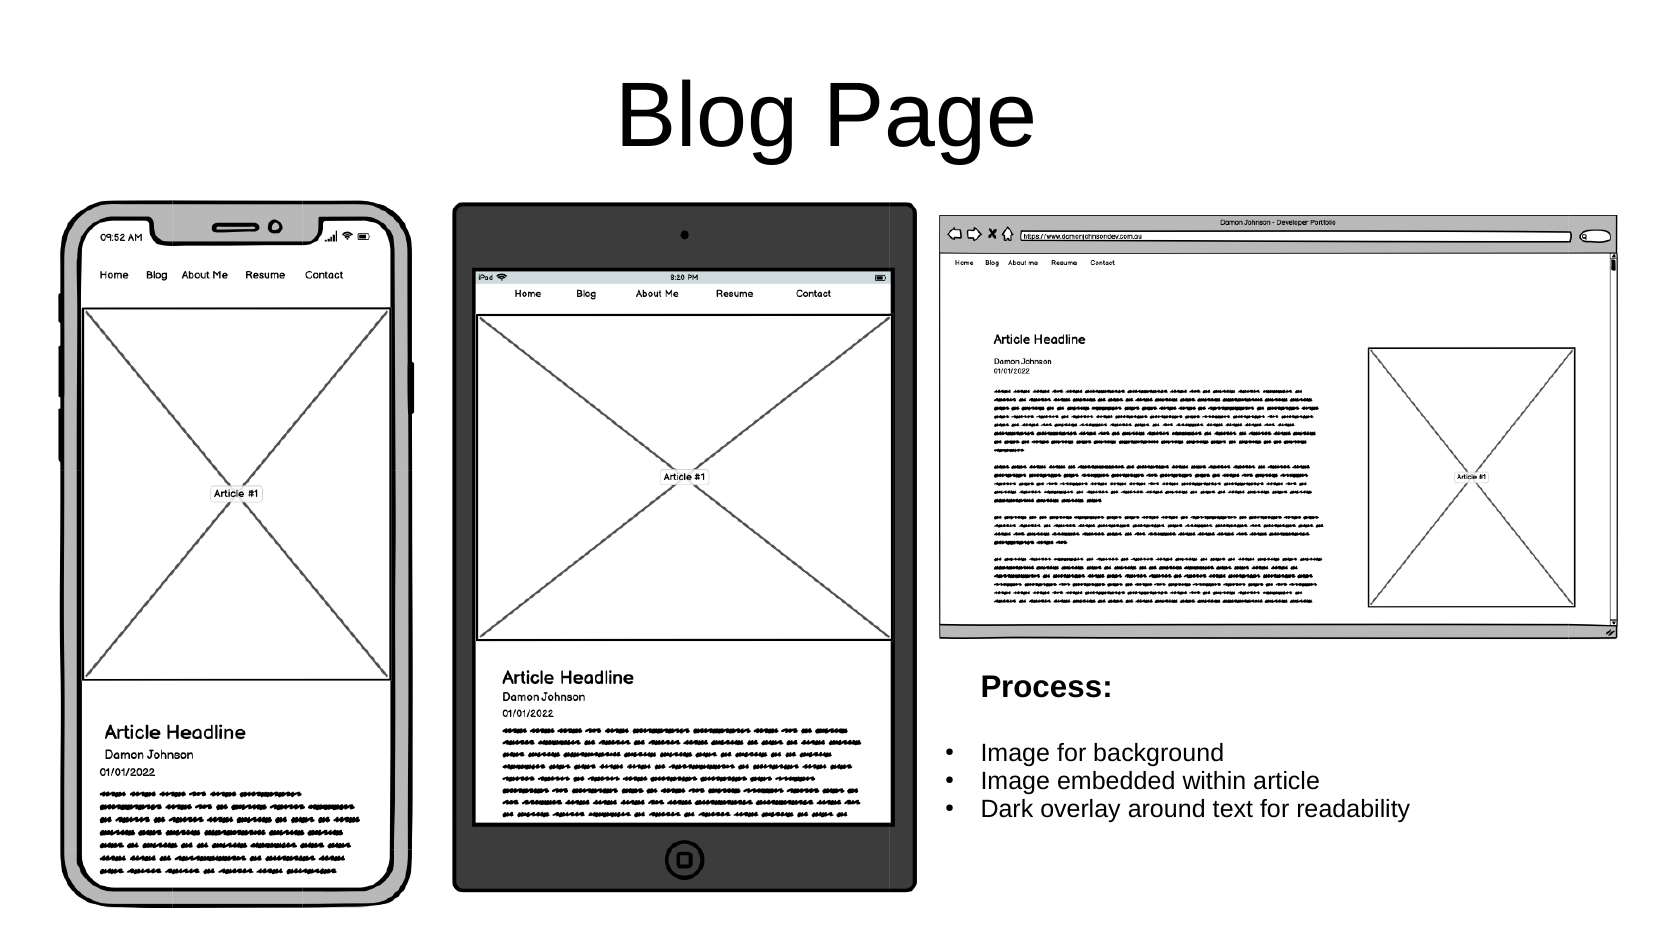

# Blog Page
Process:
Image for background
Image embedded within article
Dark overlay around text for readability